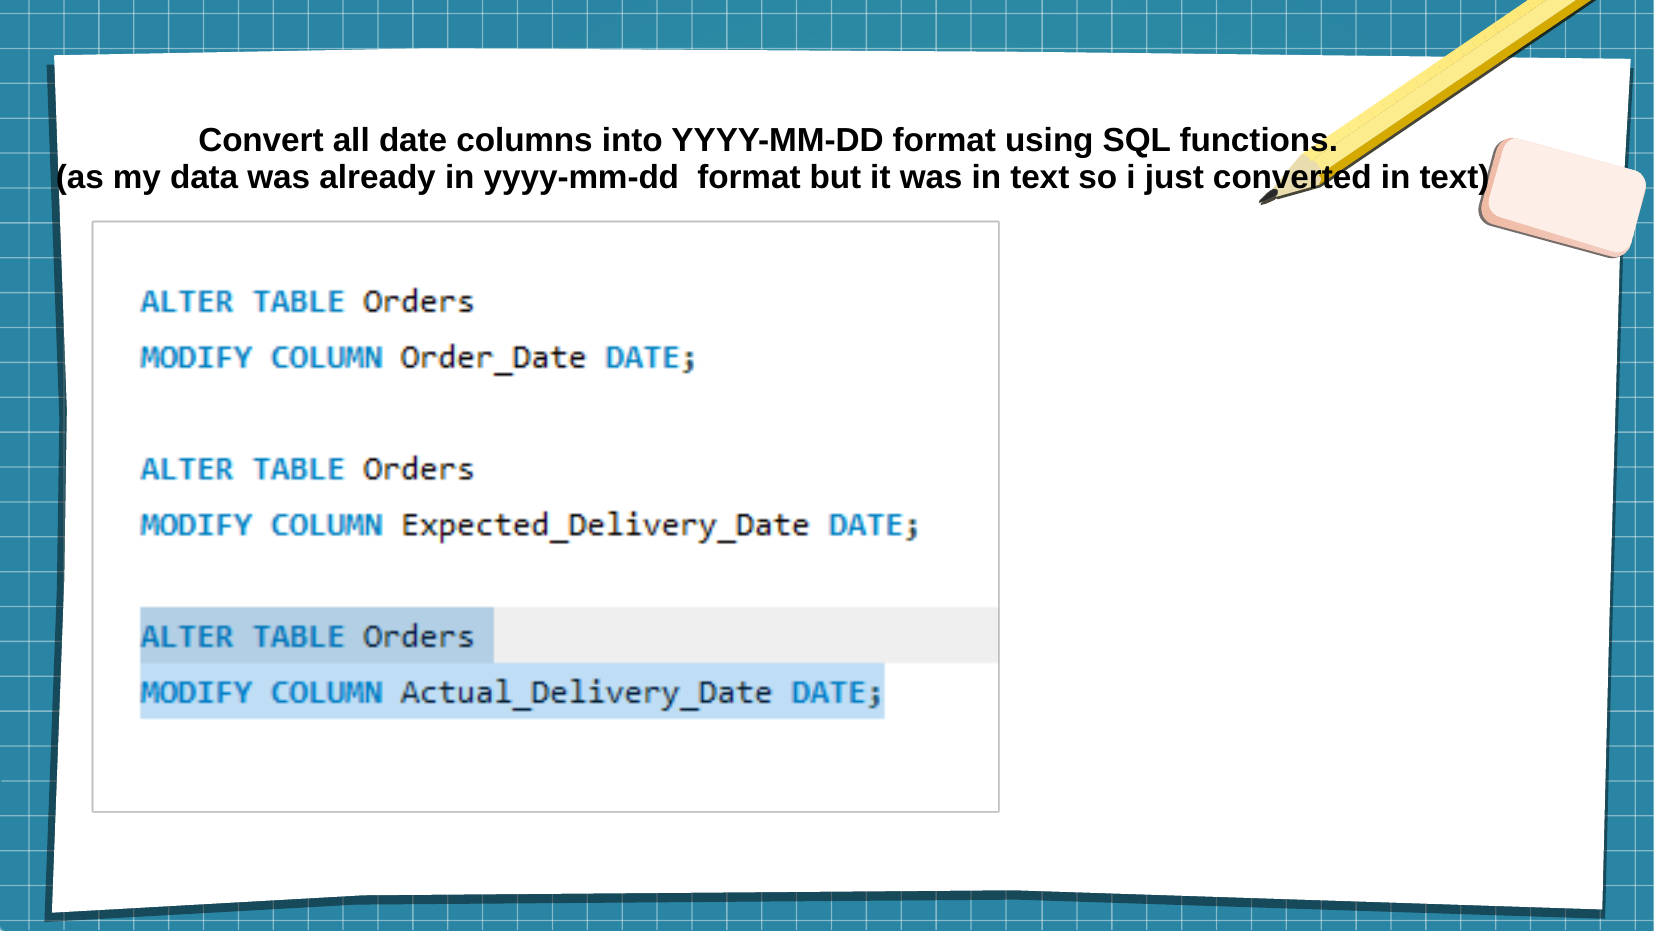

# Convert all date columns into YYYY-MM-DD format using SQL functions. (as my data was already in yyyy-mm-dd format but it was in text so i just converted in text)